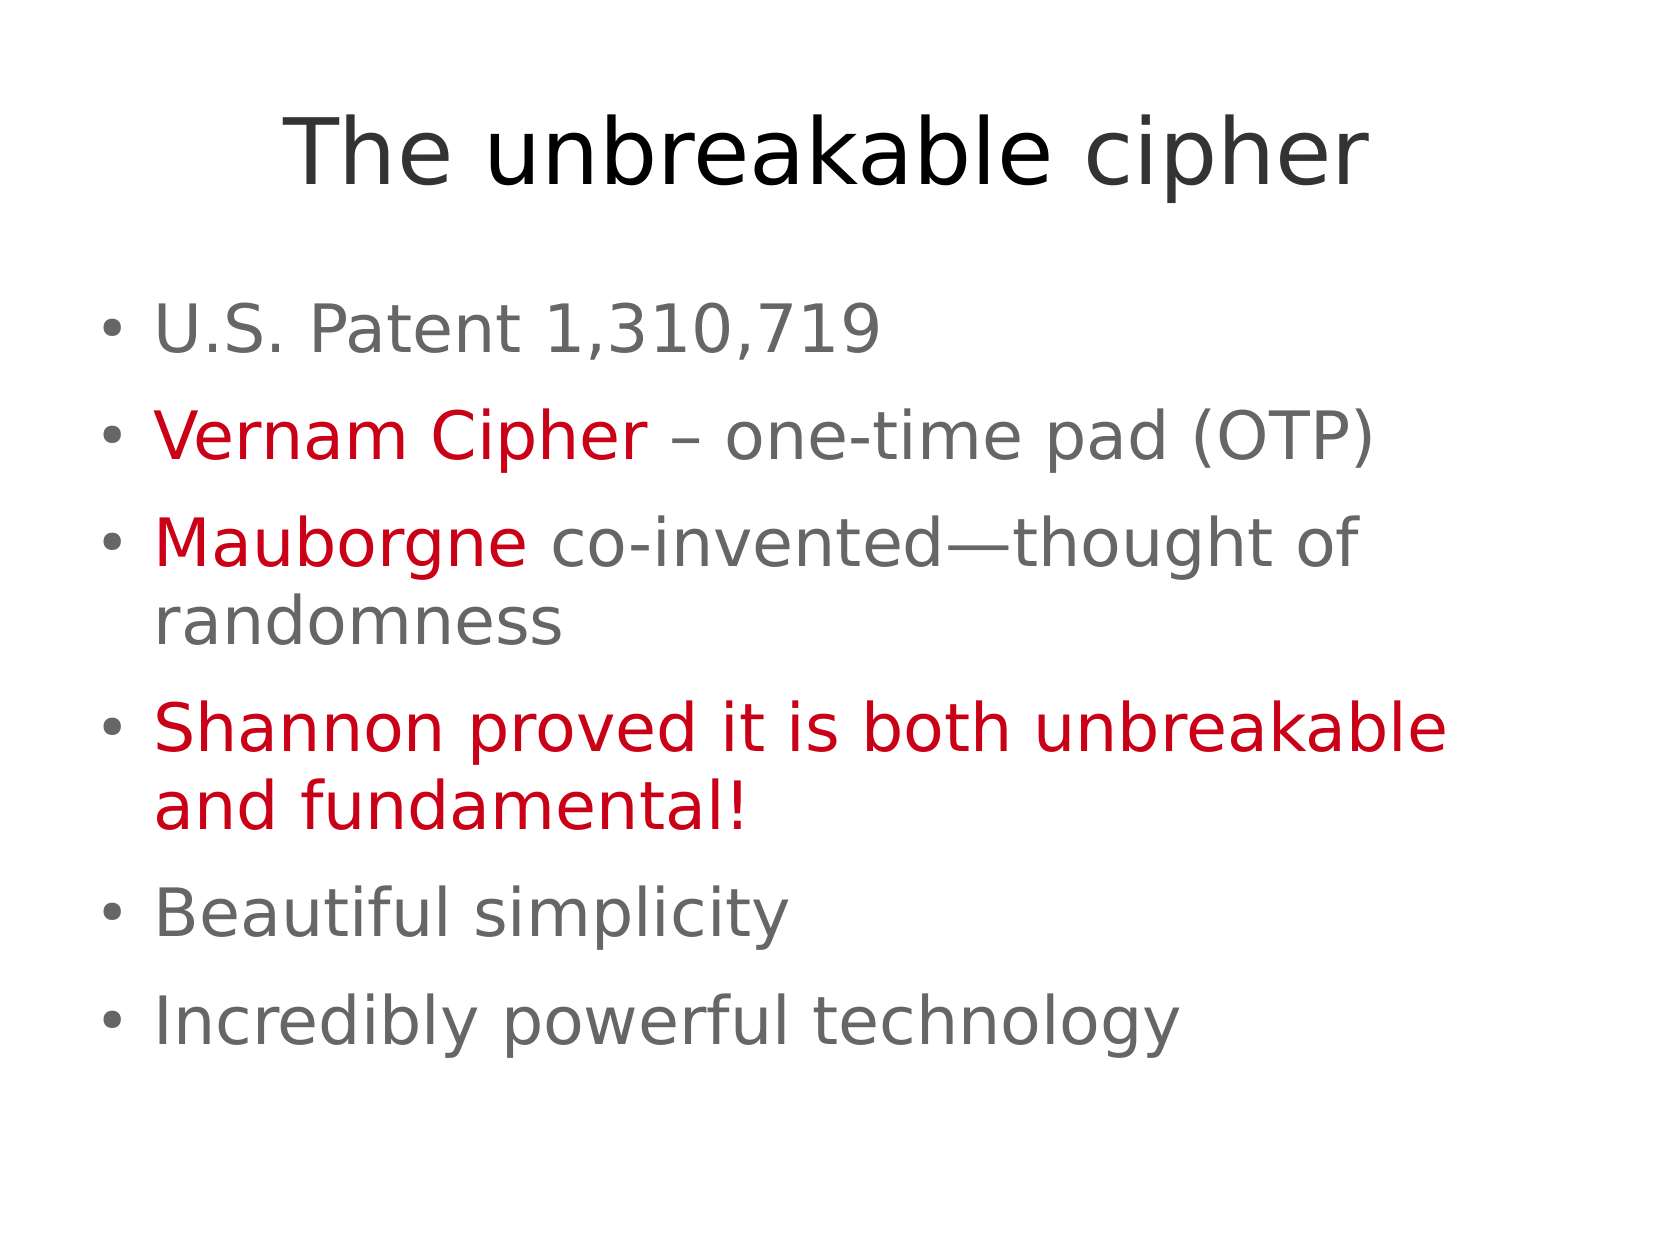

# The unbreakable cipher
U.S. Patent 1,310,719
Vernam Cipher – one-time pad (OTP)
Mauborgne co-invented—thought of randomness
Shannon proved it is both unbreakable and fundamental!
Beautiful simplicity
Incredibly powerful technology